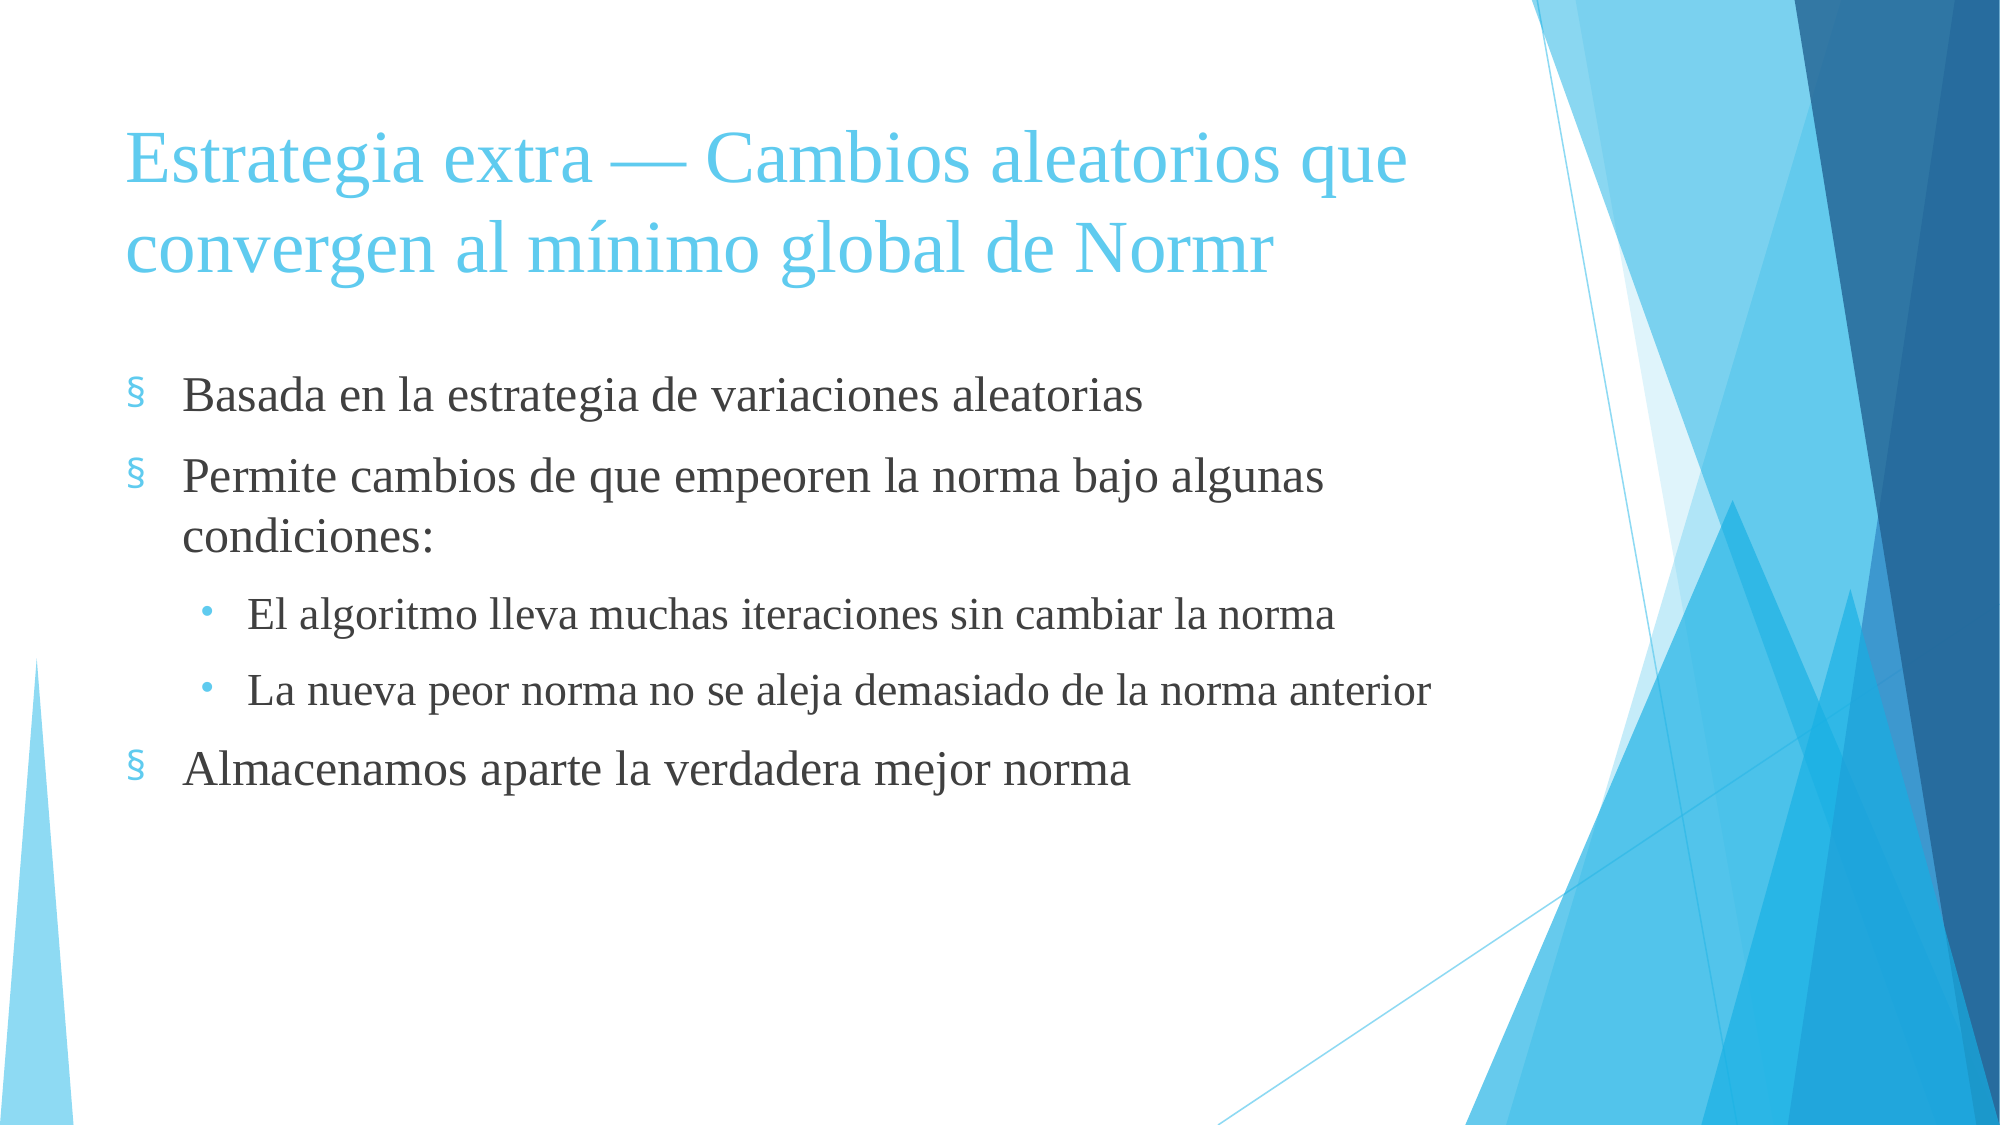

# Estrategia extra — Cambios aleatorios que convergen al mínimo global de Normr
Basada en la estrategia de variaciones aleatorias
Permite cambios de que empeoren la norma bajo algunas condiciones:
El algoritmo lleva muchas iteraciones sin cambiar la norma
La nueva peor norma no se aleja demasiado de la norma anterior
Almacenamos aparte la verdadera mejor norma